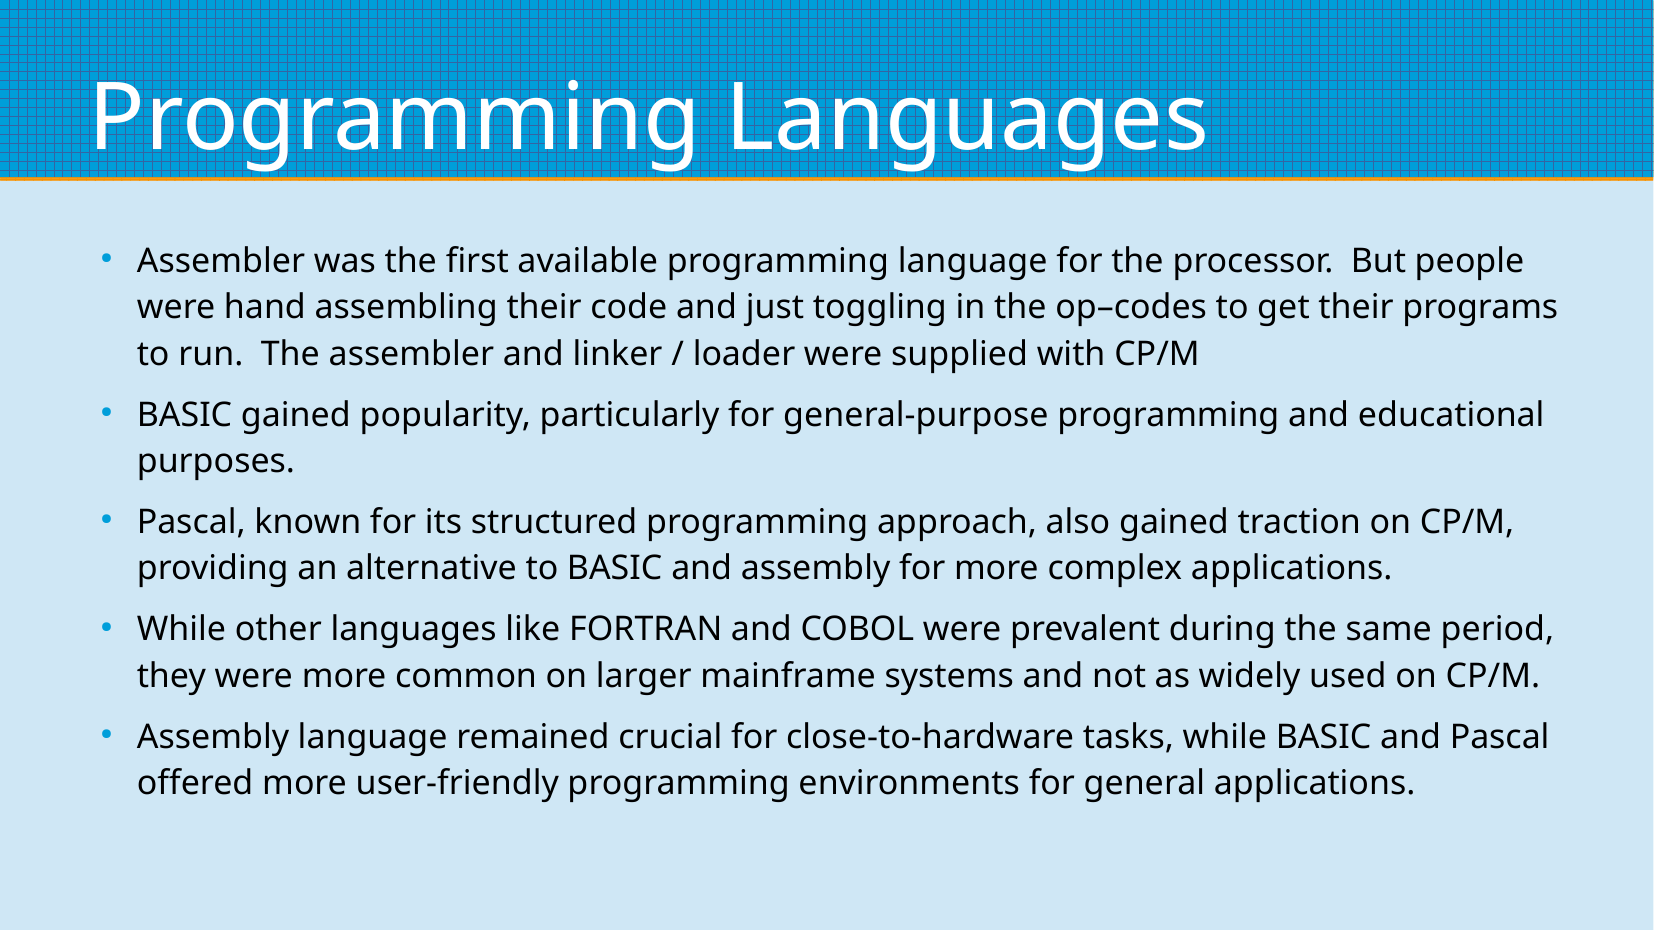

# Programming Languages
Assembler was the first available programming language for the processor. But people were hand assembling their code and just toggling in the op–codes to get their programs to run. The assembler and linker / loader were supplied with CP/M
BASIC gained popularity, particularly for general-purpose programming and educational purposes.
Pascal, known for its structured programming approach, also gained traction on CP/M, providing an alternative to BASIC and assembly for more complex applications.
While other languages like FORTRAN and COBOL were prevalent during the same period, they were more common on larger mainframe systems and not as widely used on CP/M.
Assembly language remained crucial for close-to-hardware tasks, while BASIC and Pascal offered more user-friendly programming environments for general applications.